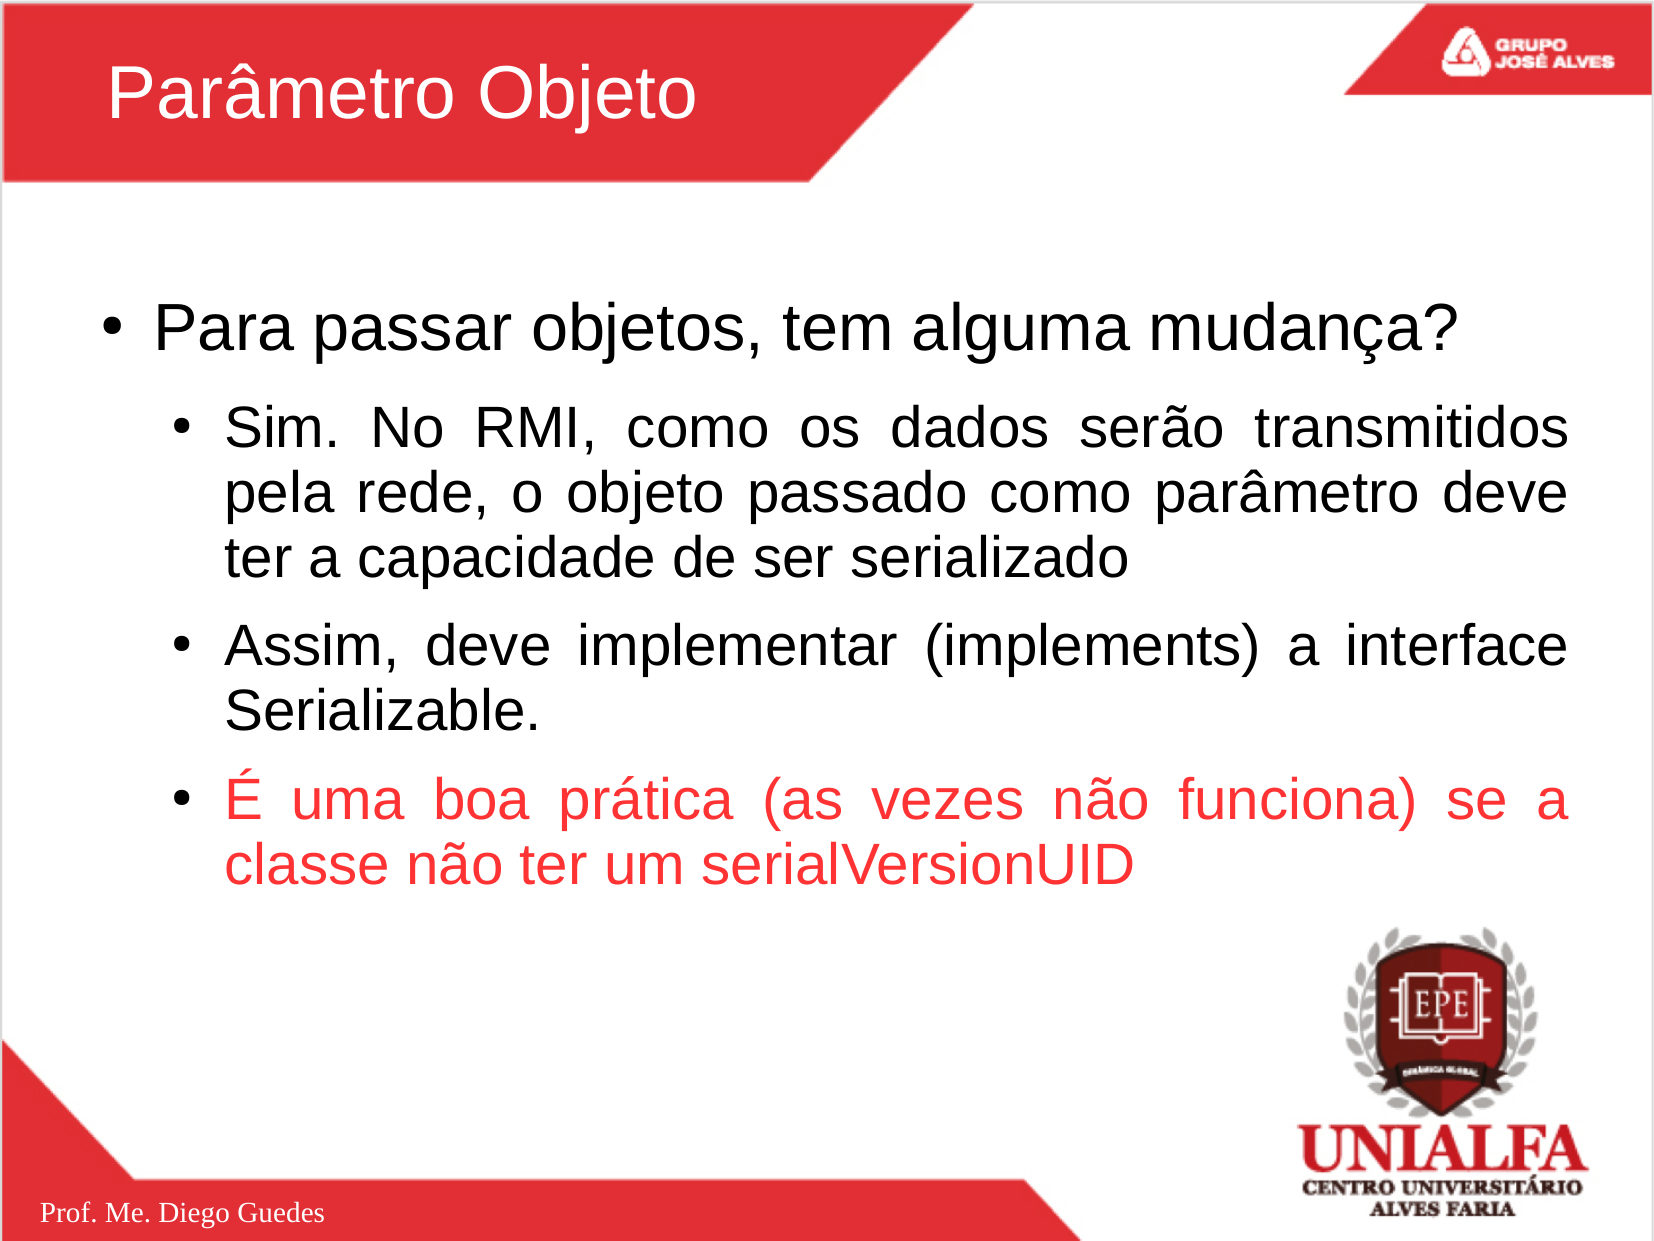

# Parâmetro Objeto
Para passar objetos, tem alguma mudança?
Sim. No RMI, como os dados serão transmitidos pela rede, o objeto passado como parâmetro deve ter a capacidade de ser serializado
Assim, deve implementar (implements) a interface Serializable.
É uma boa prática (as vezes não funciona) se a classe não ter um serialVersionUID